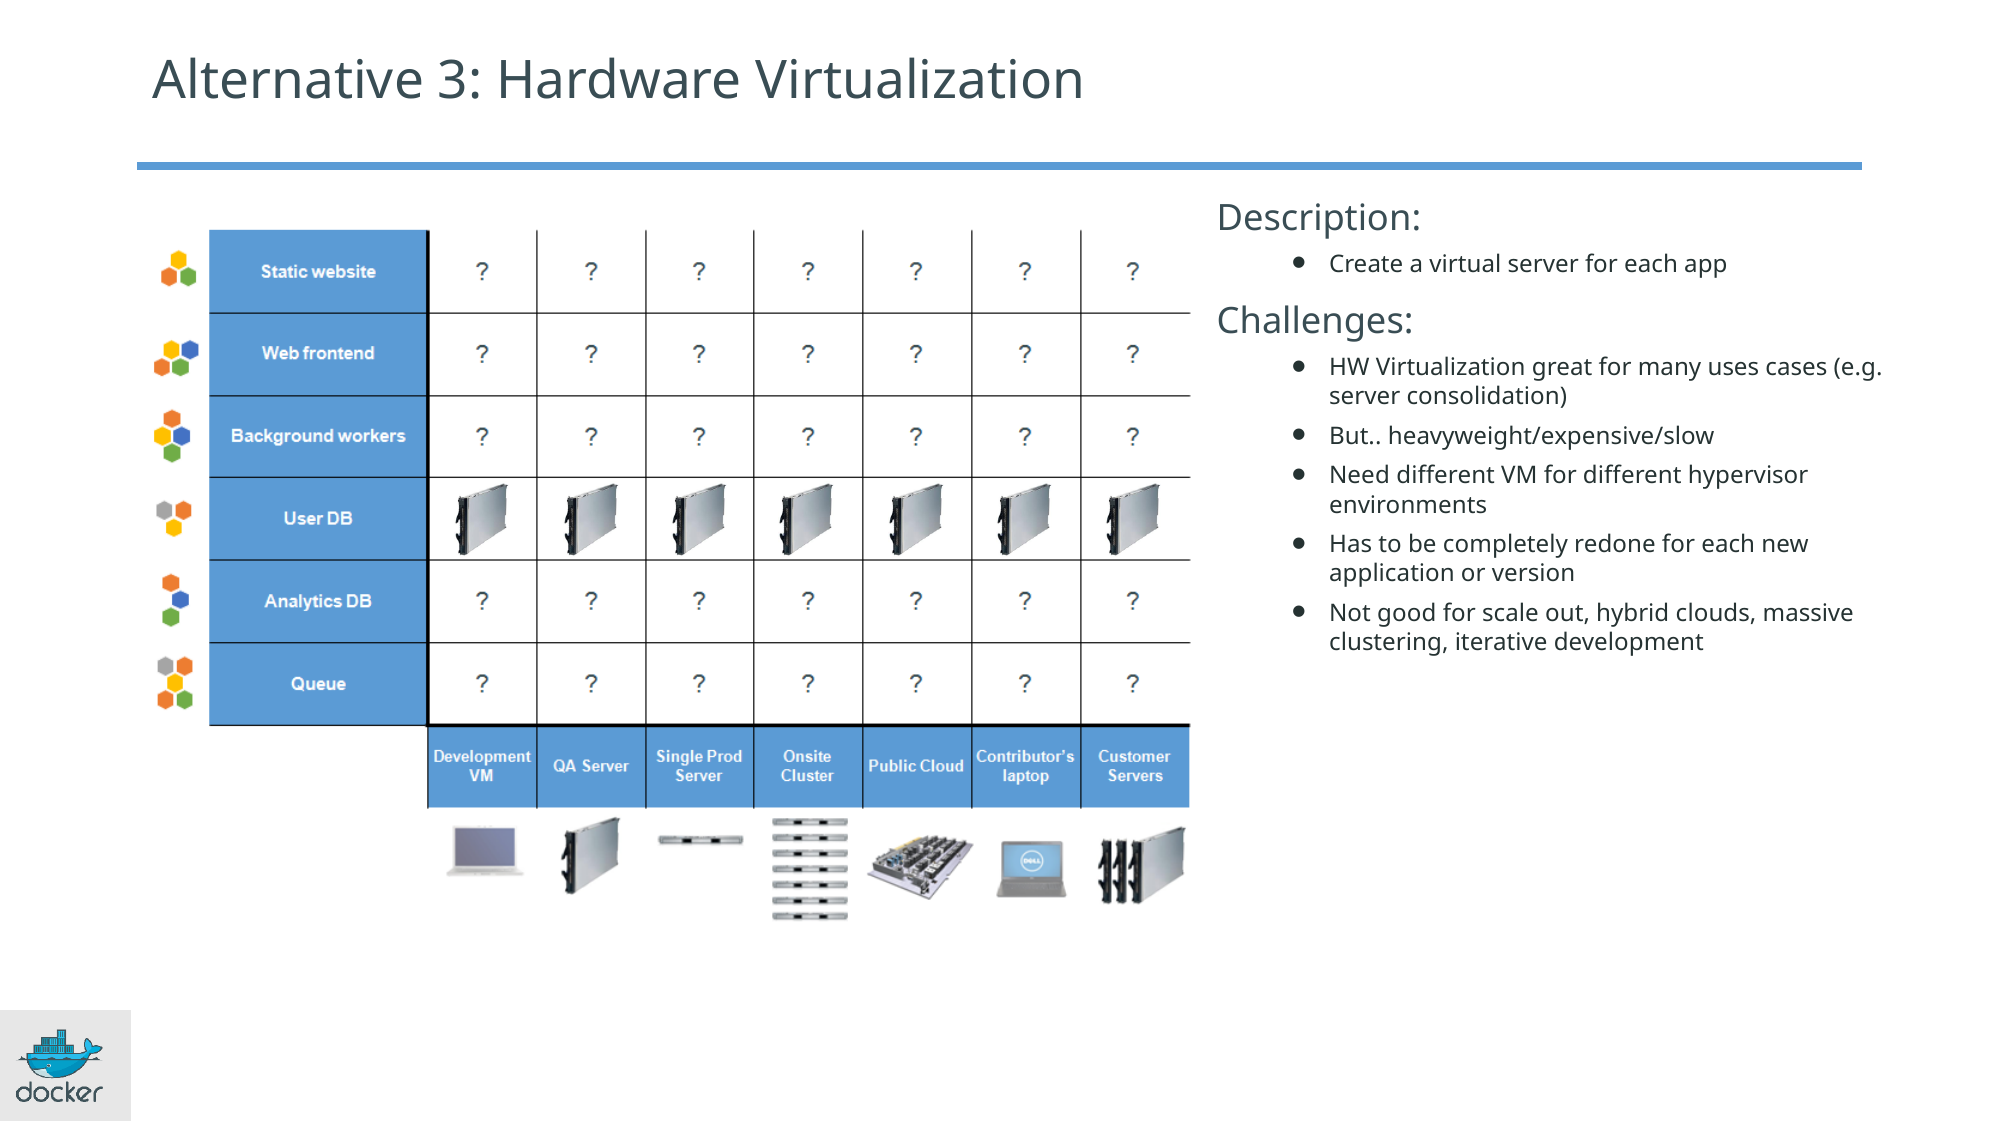

# Alternative 3: Hardware Virtualization
Description:
Create a virtual server for each app
Challenges:
HW Virtualization great for many uses cases (e.g. server consolidation)
But.. heavyweight/expensive/slow
Need different VM for different hypervisor environments
Has to be completely redone for each new application or version
Not good for scale out, hybrid clouds, massive clustering, iterative development